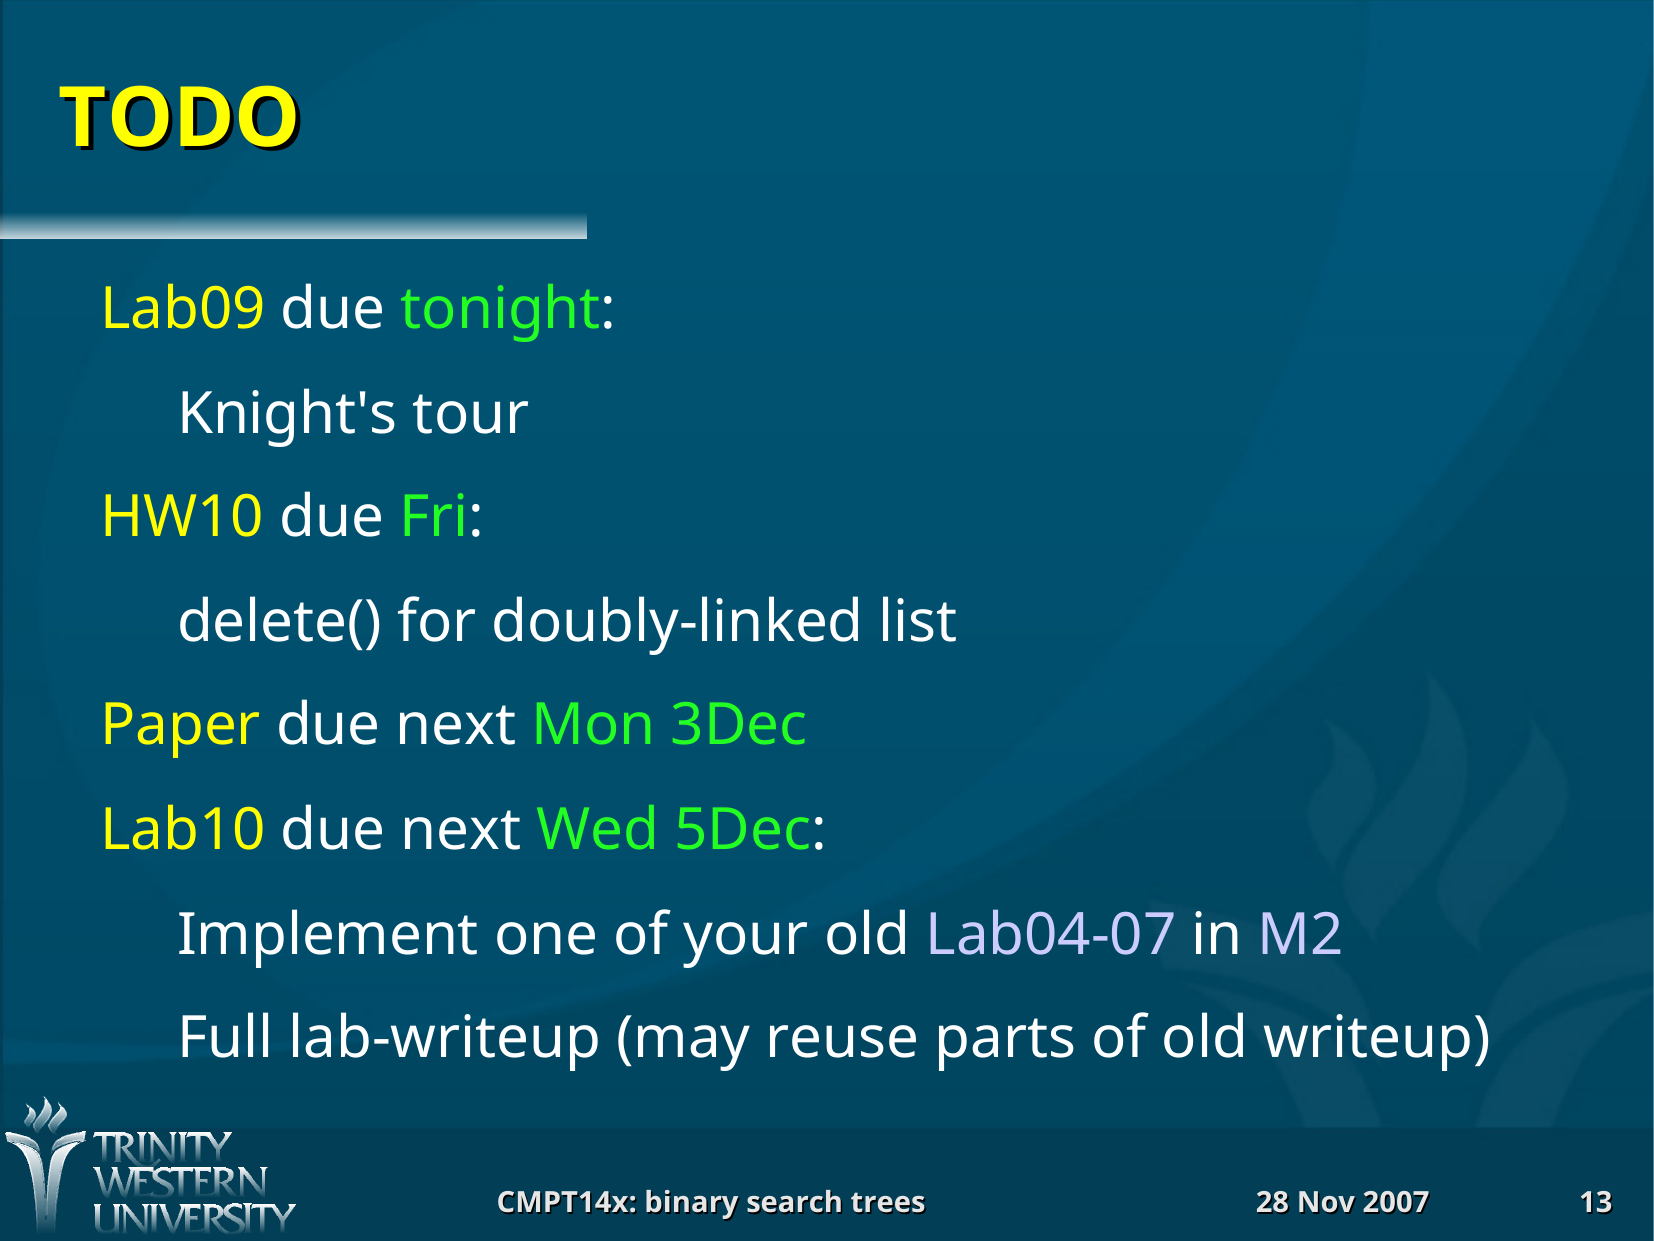

# TODO
Lab09 due tonight:
Knight's tour
HW10 due Fri:
delete() for doubly-linked list
Paper due next Mon 3Dec
Lab10 due next Wed 5Dec:
Implement one of your old Lab04-07 in M2
Full lab-writeup (may reuse parts of old writeup)
CMPT14x: binary search trees
28 Nov 2007
13